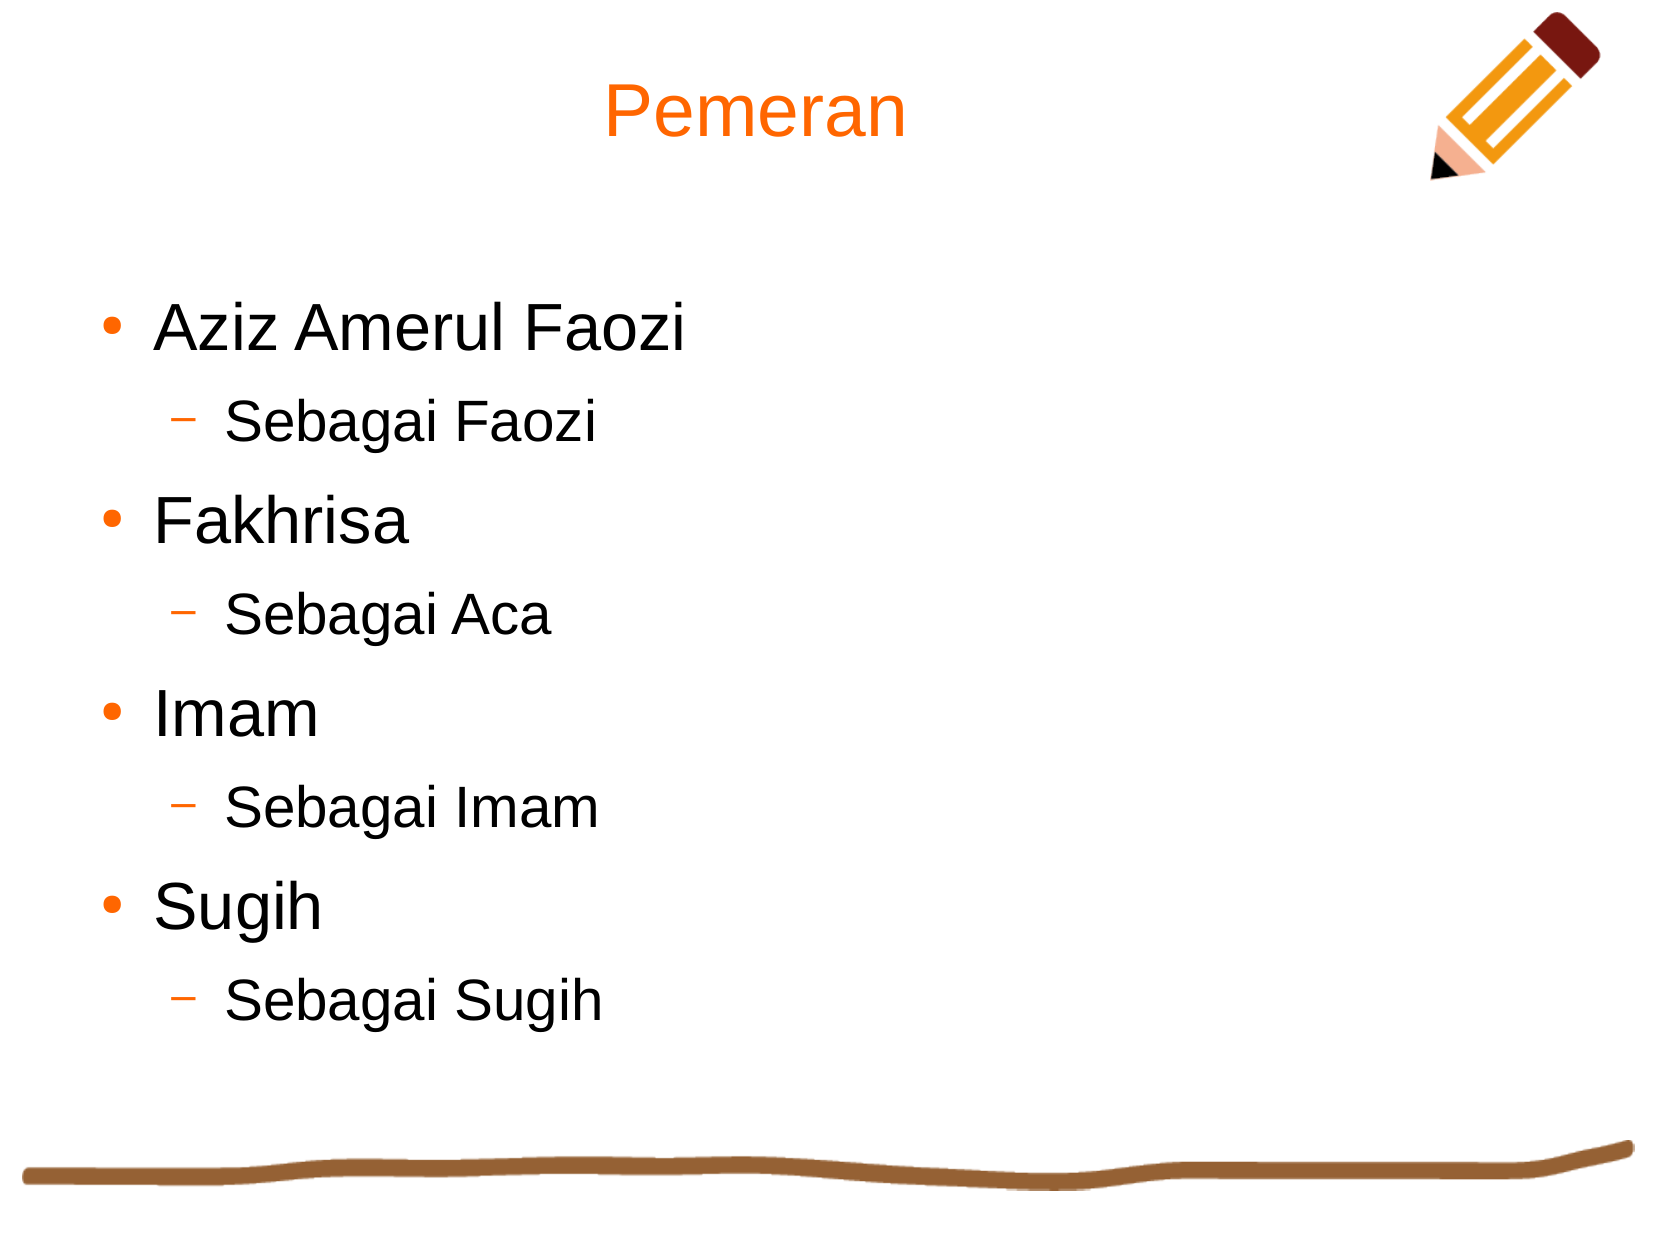

# Pemeran
Aziz Amerul Faozi
Sebagai Faozi
Fakhrisa
Sebagai Aca
Imam
Sebagai Imam
Sugih
Sebagai Sugih